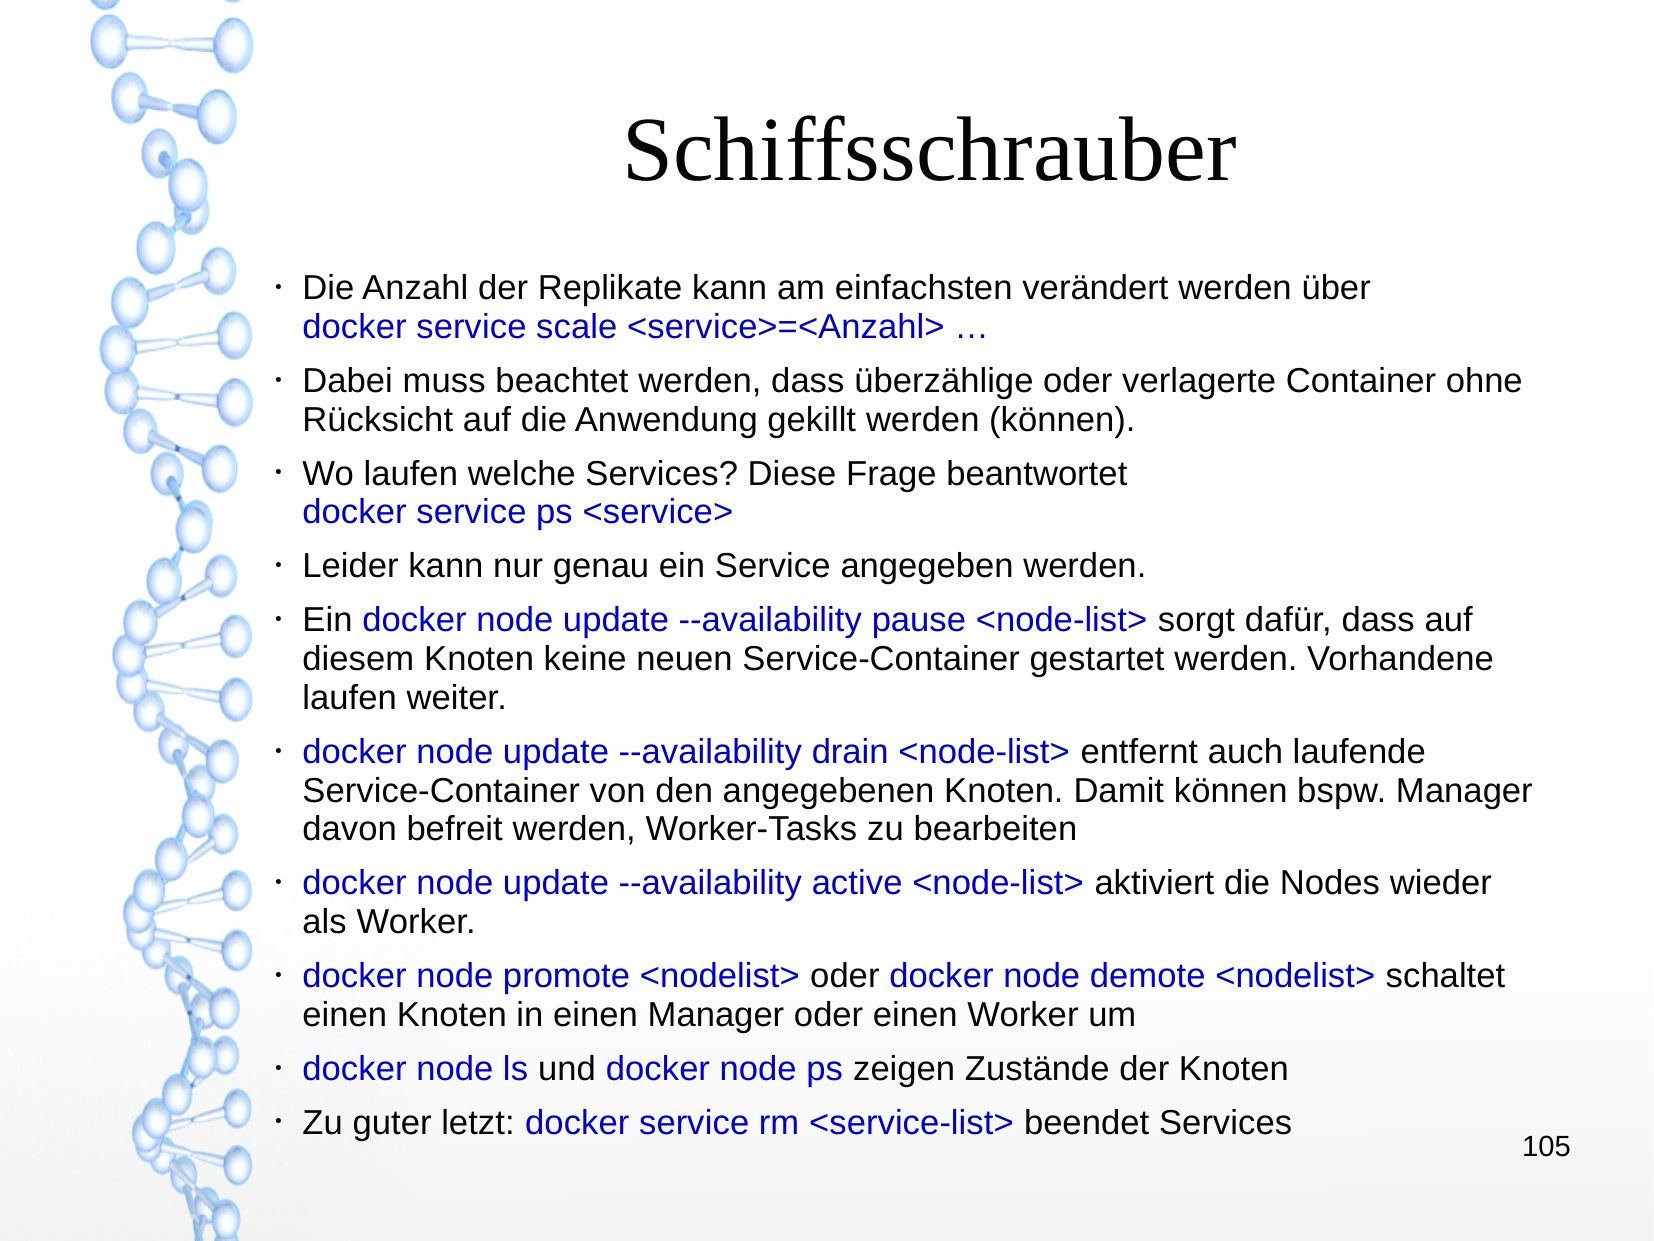

# Schiffsschrauber
Die Anzahl der Replikate kann am einfachsten verändert werden über
docker service scale <service>=<Anzahl> …
Dabei muss beachtet werden, dass überzählige oder verlagerte Container ohne Rücksicht auf die Anwendung gekillt werden (können).
Wo laufen welche Services? Diese Frage beantwortet
docker service ps <service>
Leider kann nur genau ein Service angegeben werden.
Ein docker node update --availability pause <node-list> sorgt dafür, dass auf diesem Knoten keine neuen Service-Container gestartet werden. Vorhandene laufen weiter.
docker node update --availability drain <node-list> entfernt auch laufende Service-Container von den angegebenen Knoten. Damit können bspw. Manager davon befreit werden, Worker-Tasks zu bearbeiten
docker node update --availability active <node-list> aktiviert die Nodes wieder als Worker.
docker node promote <nodelist> oder docker node demote <nodelist> schaltet einen Knoten in einen Manager oder einen Worker um
docker node ls und docker node ps zeigen Zustände der Knoten
Zu guter letzt: docker service rm <service-list> beendet Services
105